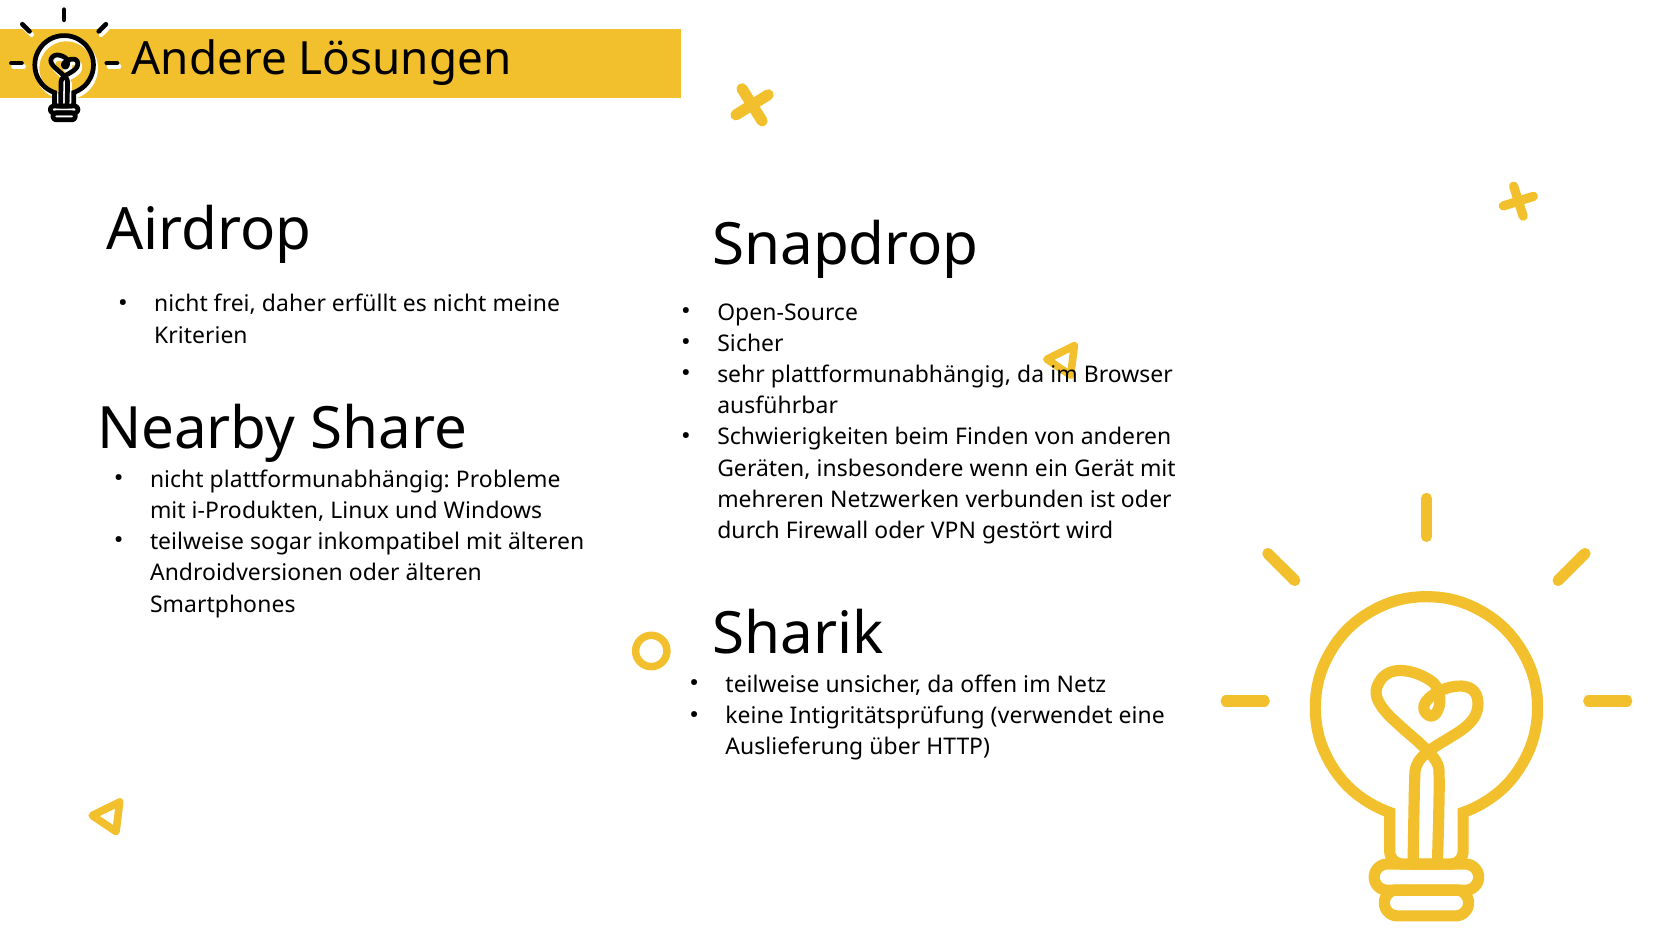

Andere Lösungen
# Airdrop
Snapdrop
nicht frei, daher erfüllt es nicht meine Kriterien
Open-Source
Sicher
sehr plattformunabhängig, da im Browser ausführbar
Schwierigkeiten beim Finden von anderen Geräten, insbesondere wenn ein Gerät mit mehreren Netzwerken verbunden ist oder durch Firewall oder VPN gestört wird
Nearby Share
nicht plattformunabhängig: Probleme mit i-Produkten, Linux und Windows
teilweise sogar inkompatibel mit älteren Androidversionen oder älteren Smartphones
Sharik
teilweise unsicher, da offen im Netz
keine Intigritätsprüfung (verwendet eine Auslieferung über HTTP)